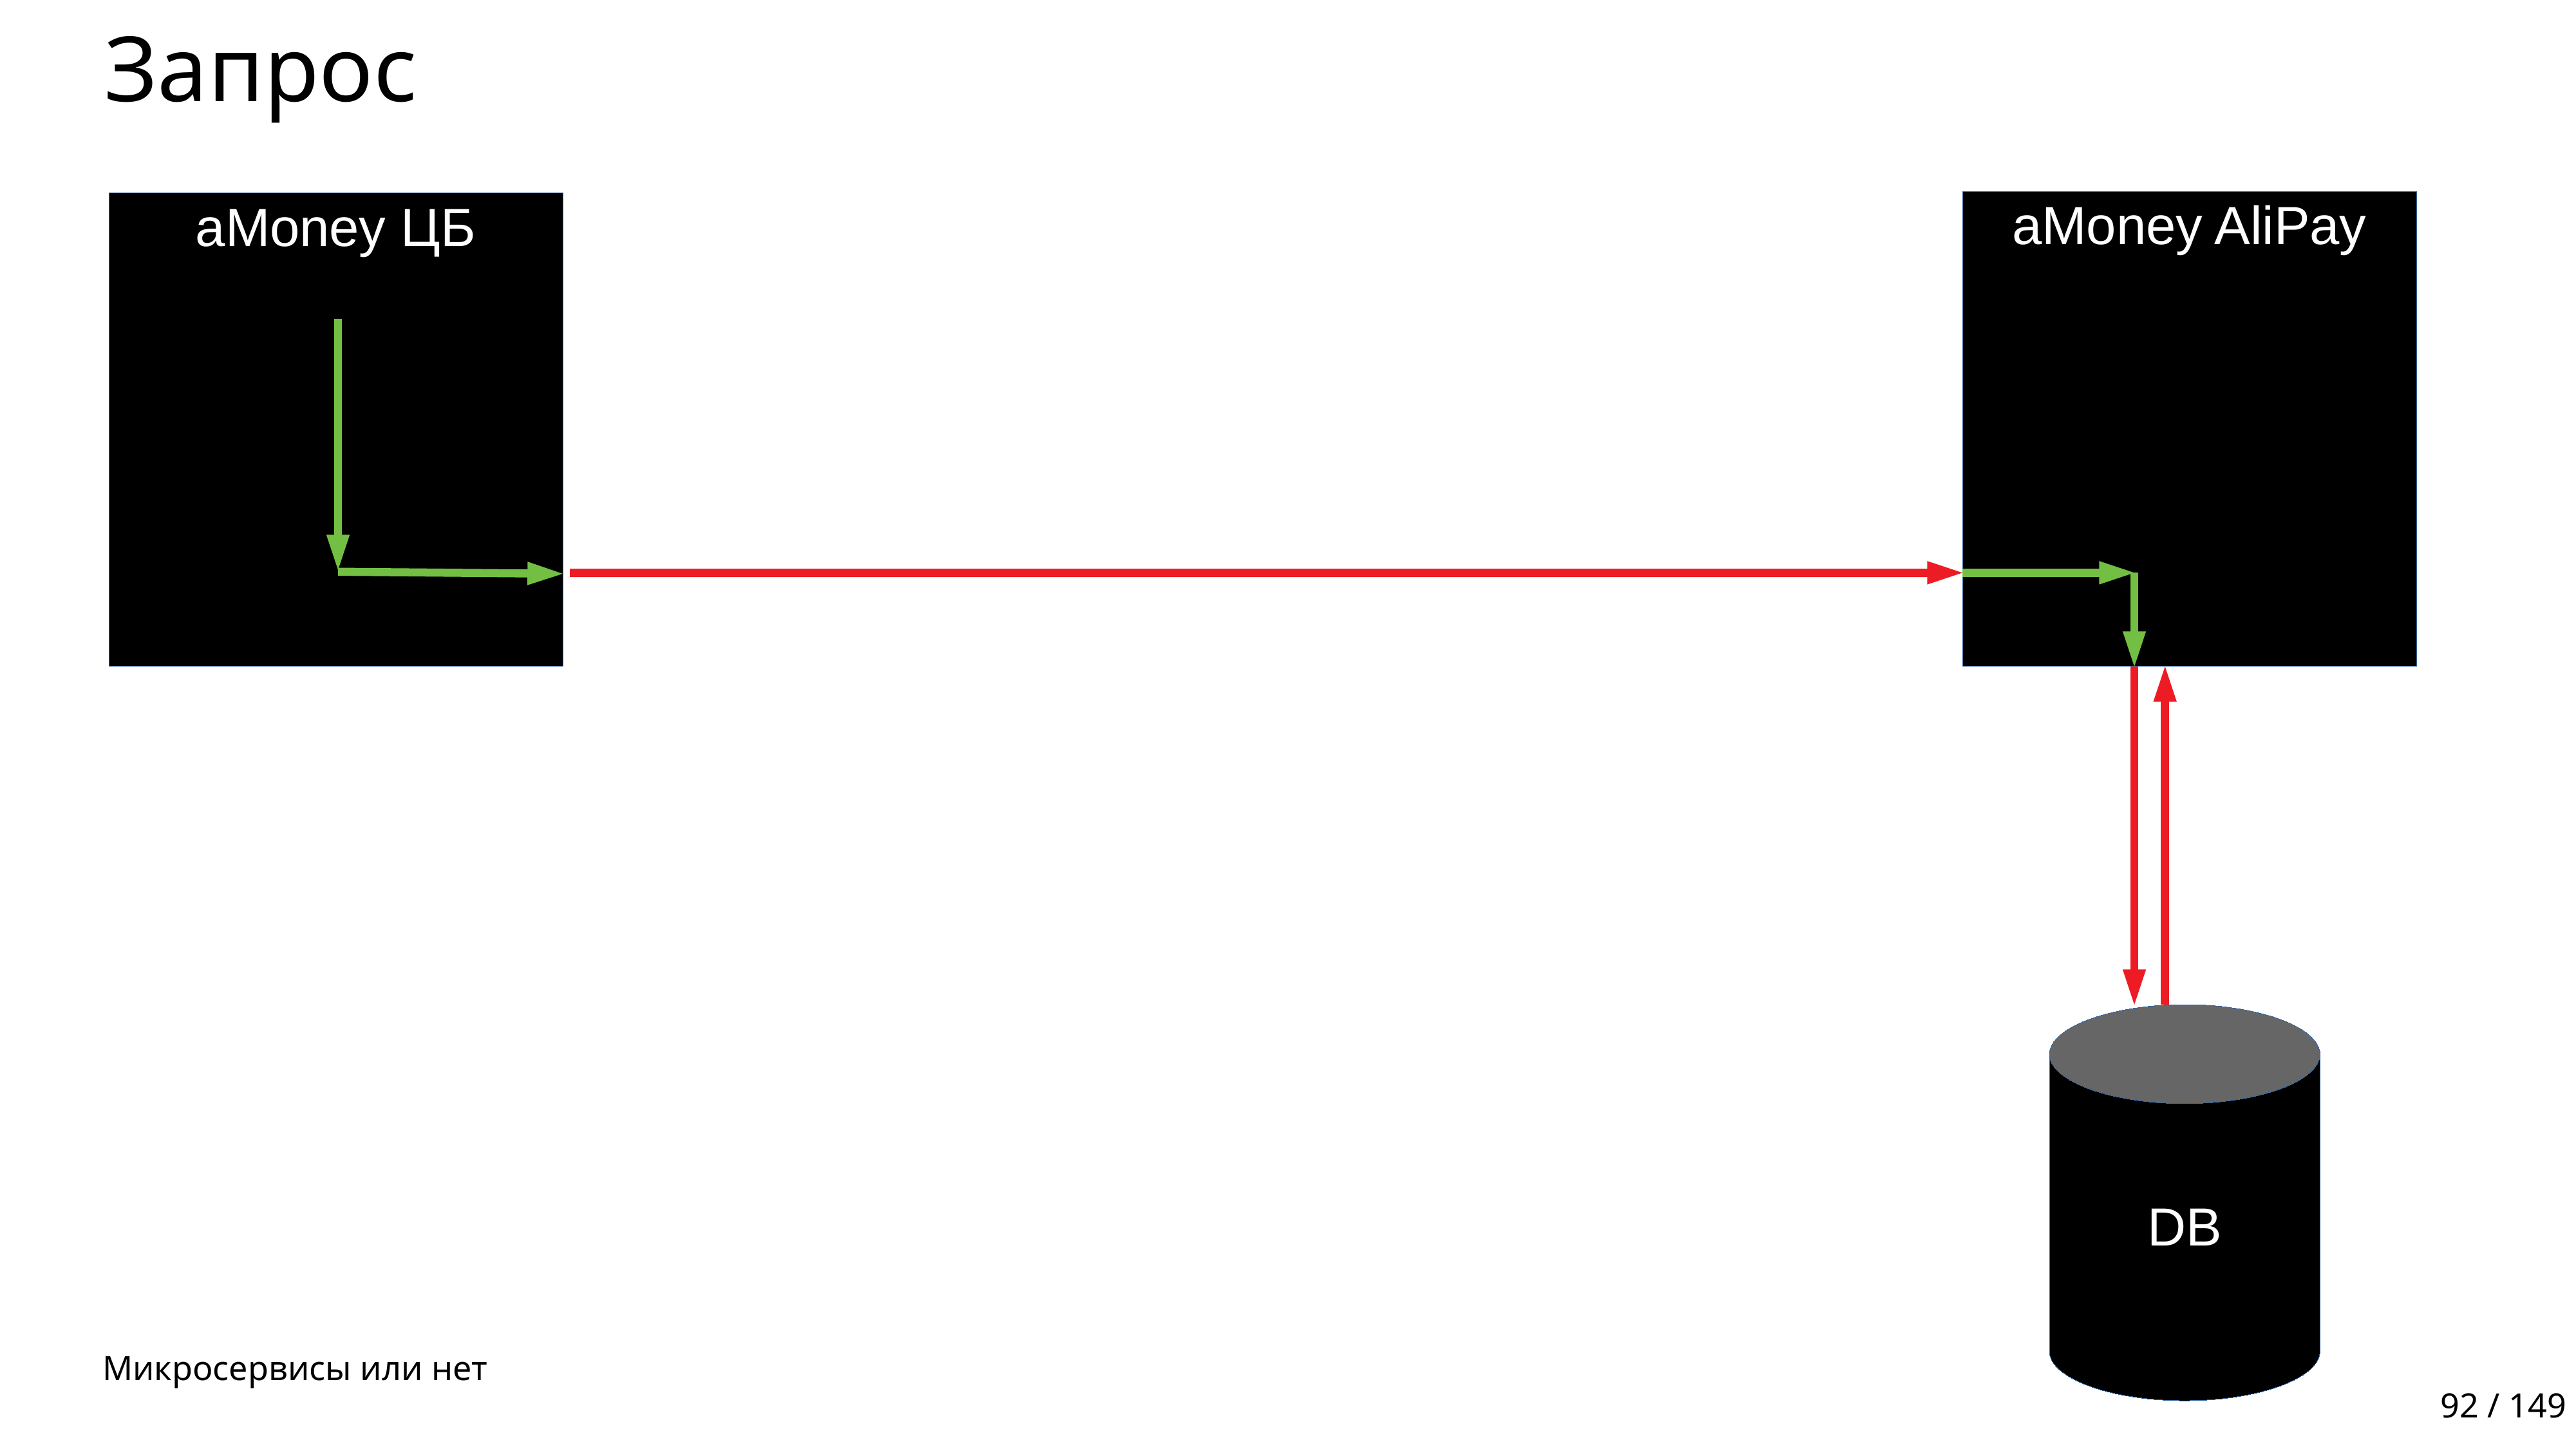

Запрос
aMoney AliPay
aMoney ЦБ
DB
# Микросервисы или нет